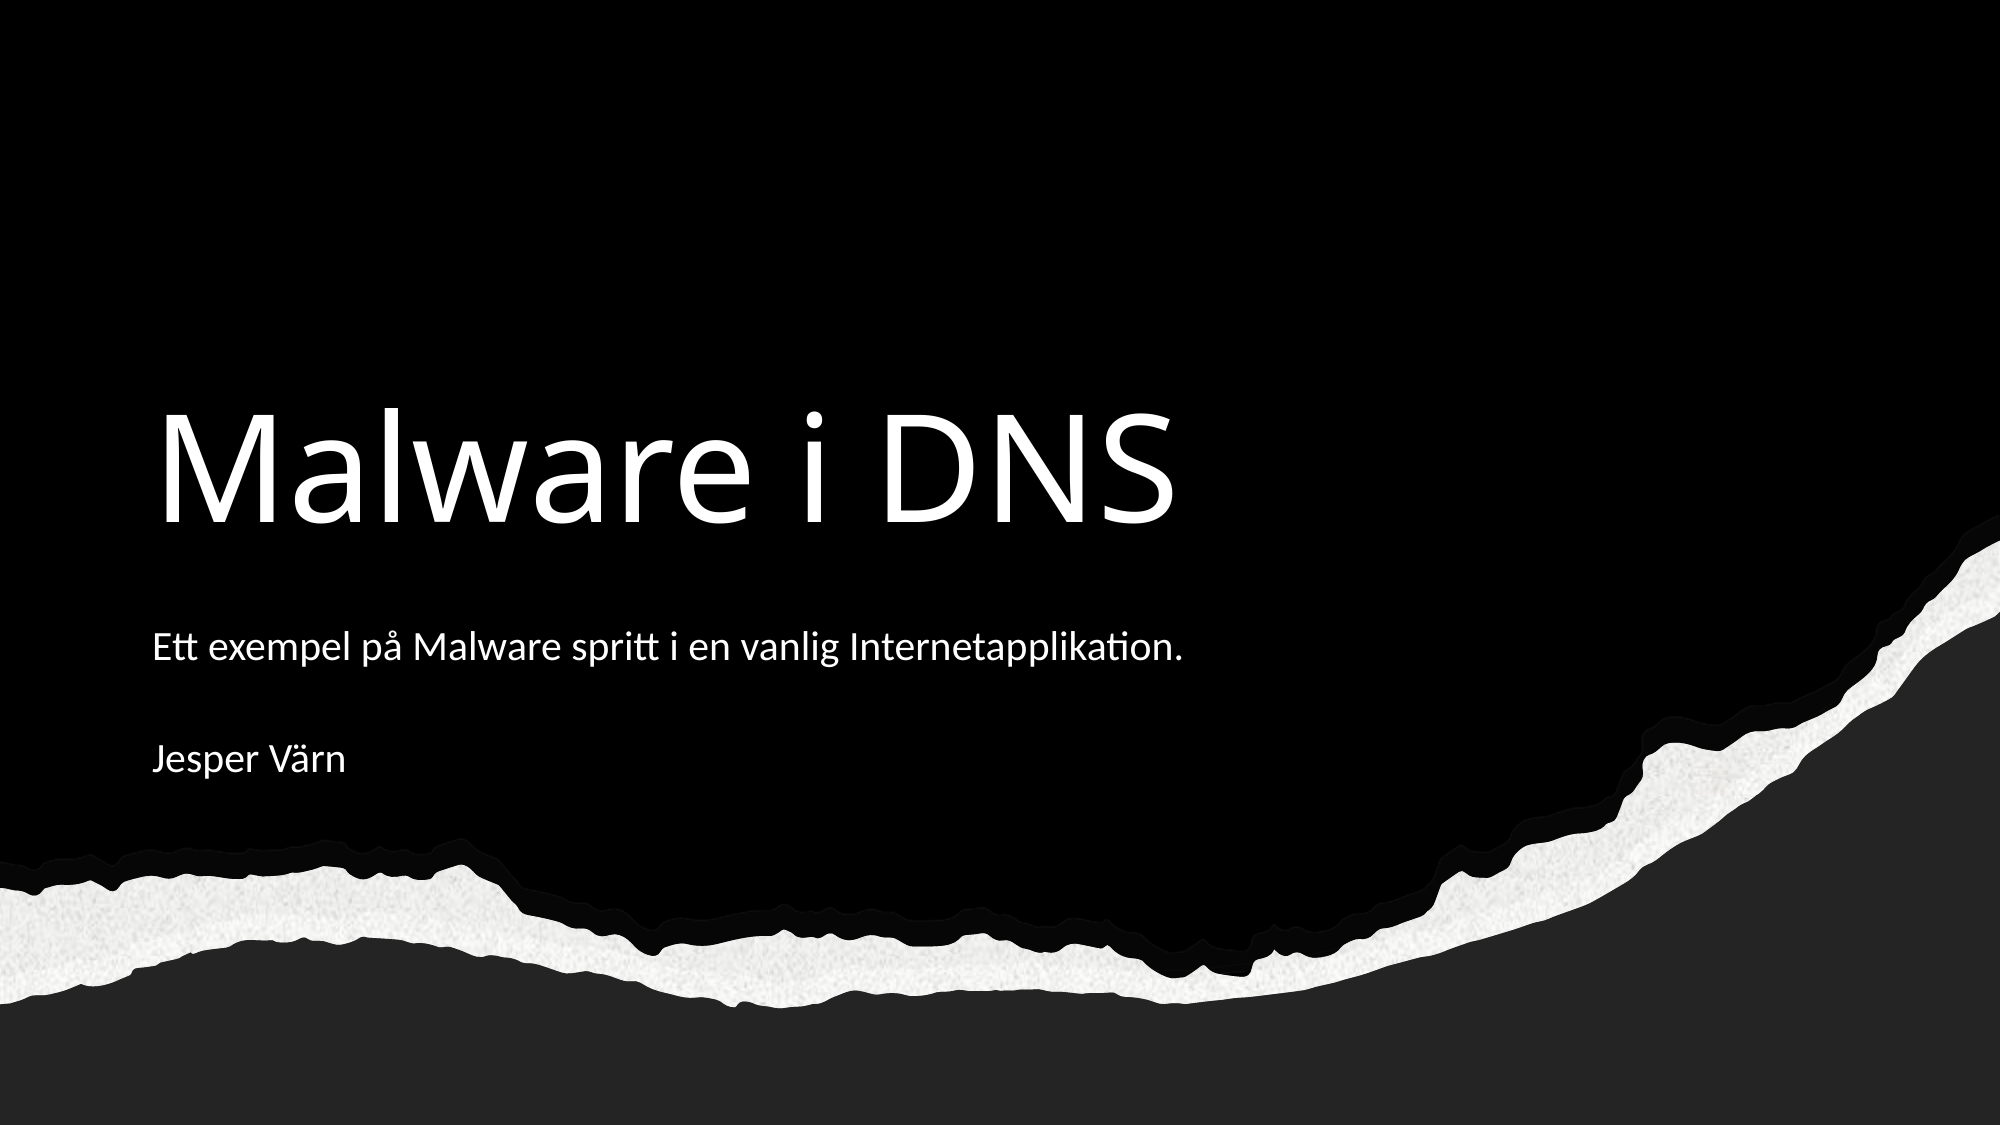

# Malware i DNS
Ett exempel på Malware spritt i en vanlig Internetapplikation.
Jesper Värn